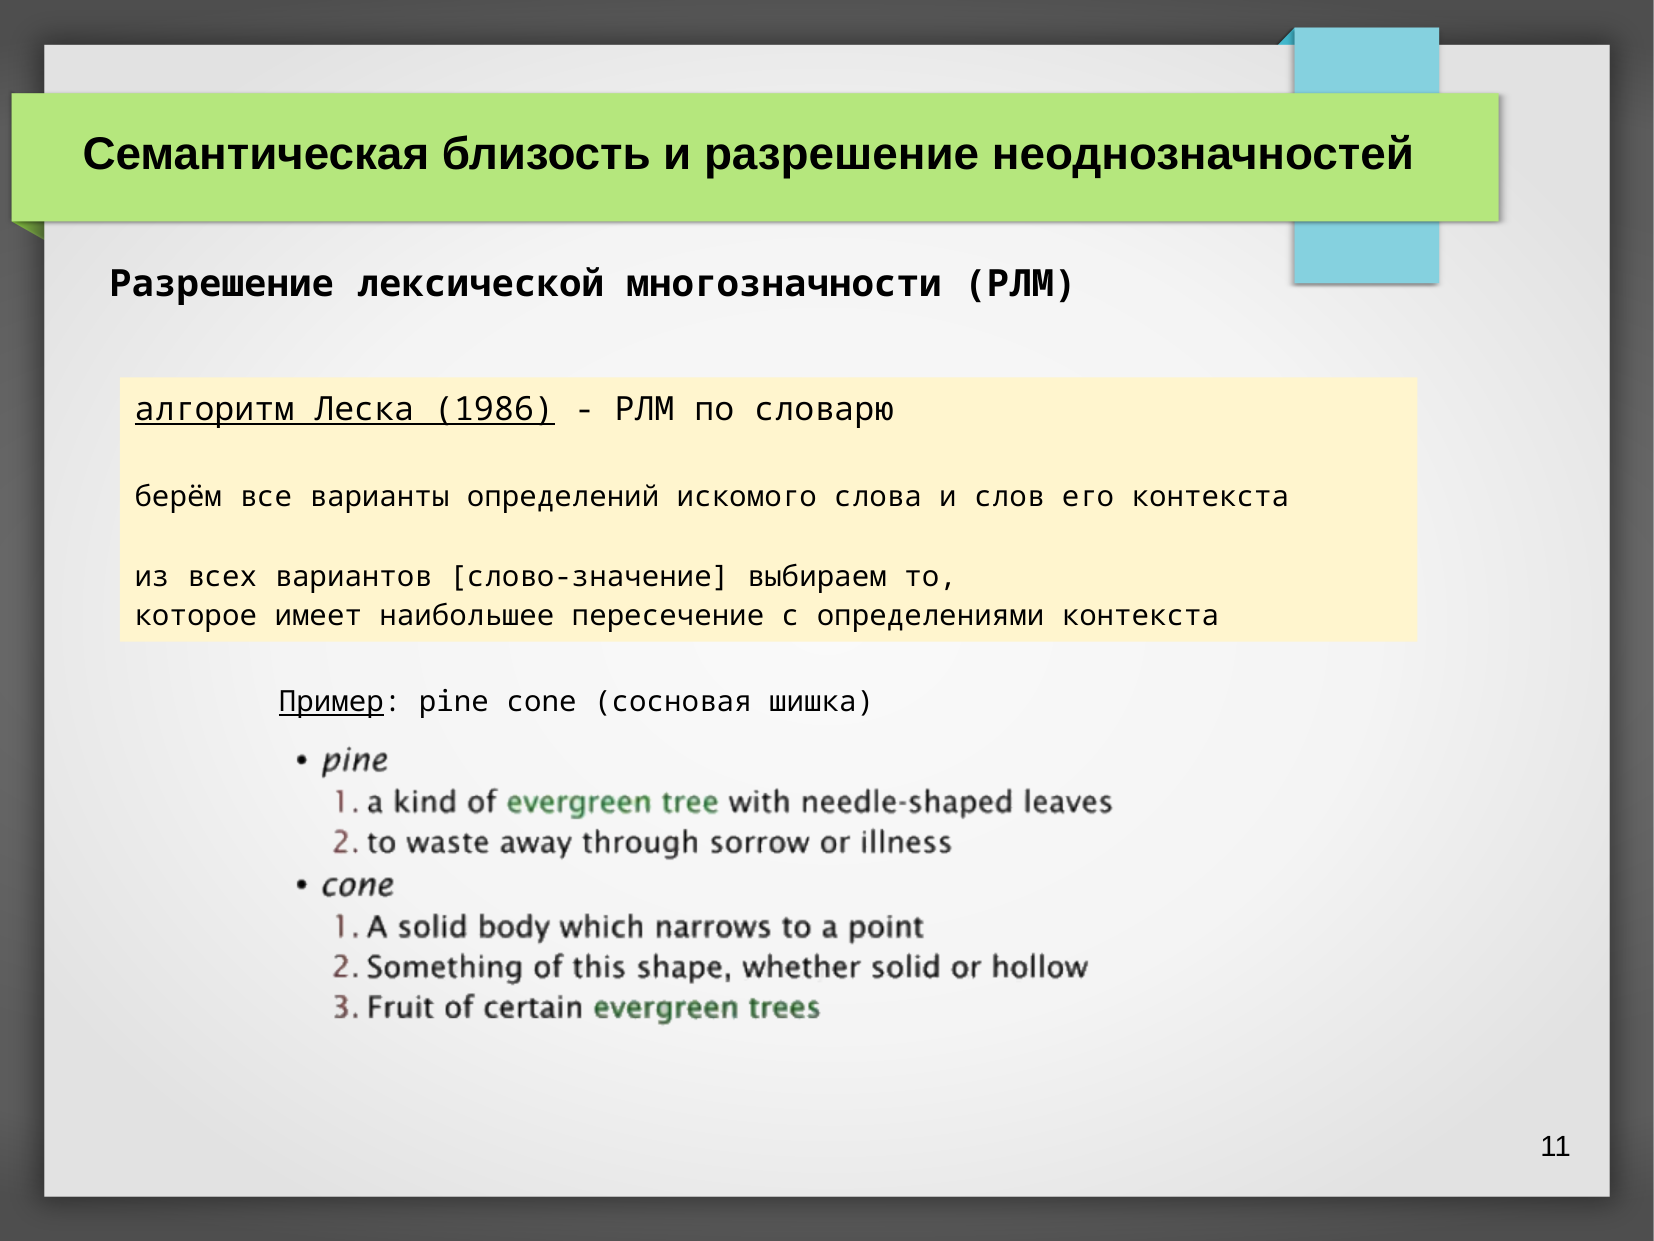

# Семантическая близость и разрешение неоднозначностей
Разрешение лексической многозначности (РЛМ)
алгоритм Леска (1986) - РЛМ по словарю
берём все варианты определений искомого слова и слов его контекста
из всех вариантов [слово-значение] выбираем то,
которое имеет наибольшее пересечение с определениями контекста
Пример: pine cone (сосновая шишка)
11